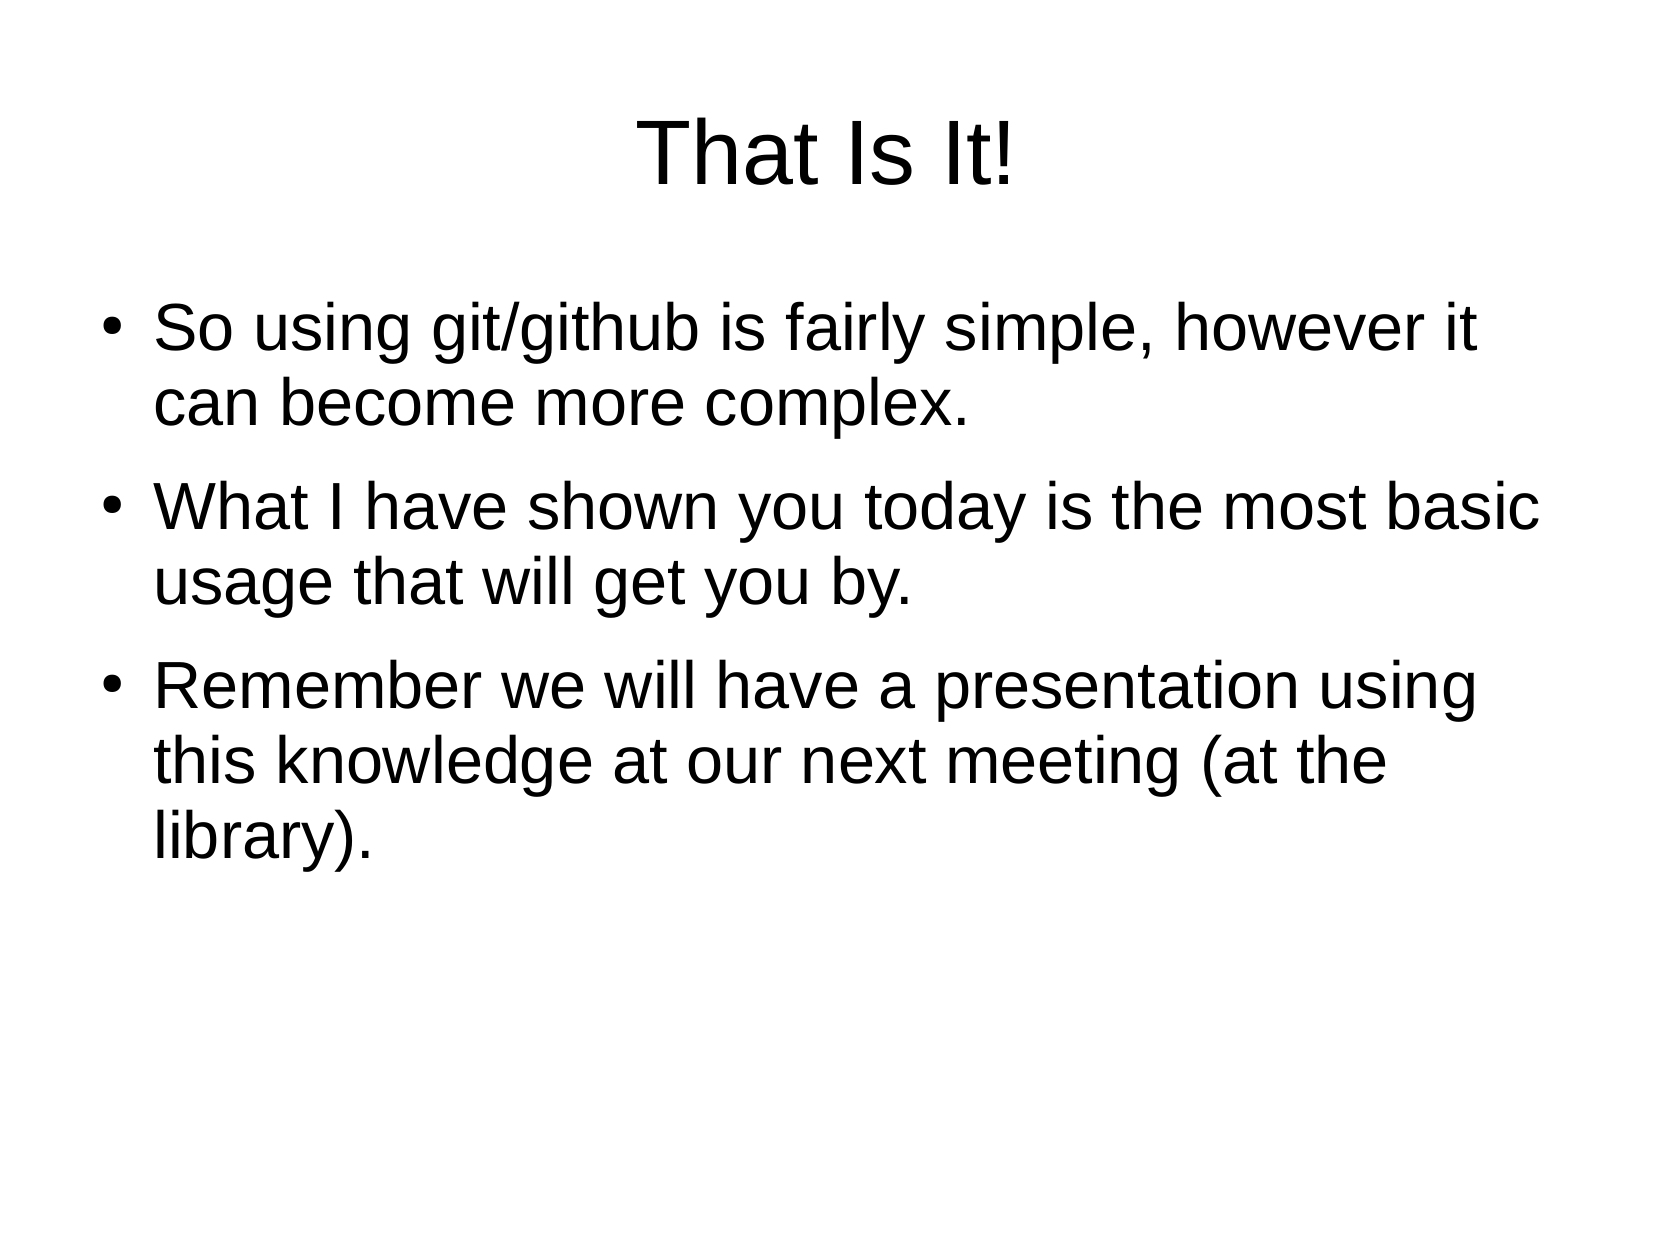

# That Is It!
So using git/github is fairly simple, however it can become more complex.
What I have shown you today is the most basic usage that will get you by.
Remember we will have a presentation using this knowledge at our next meeting (at the library).